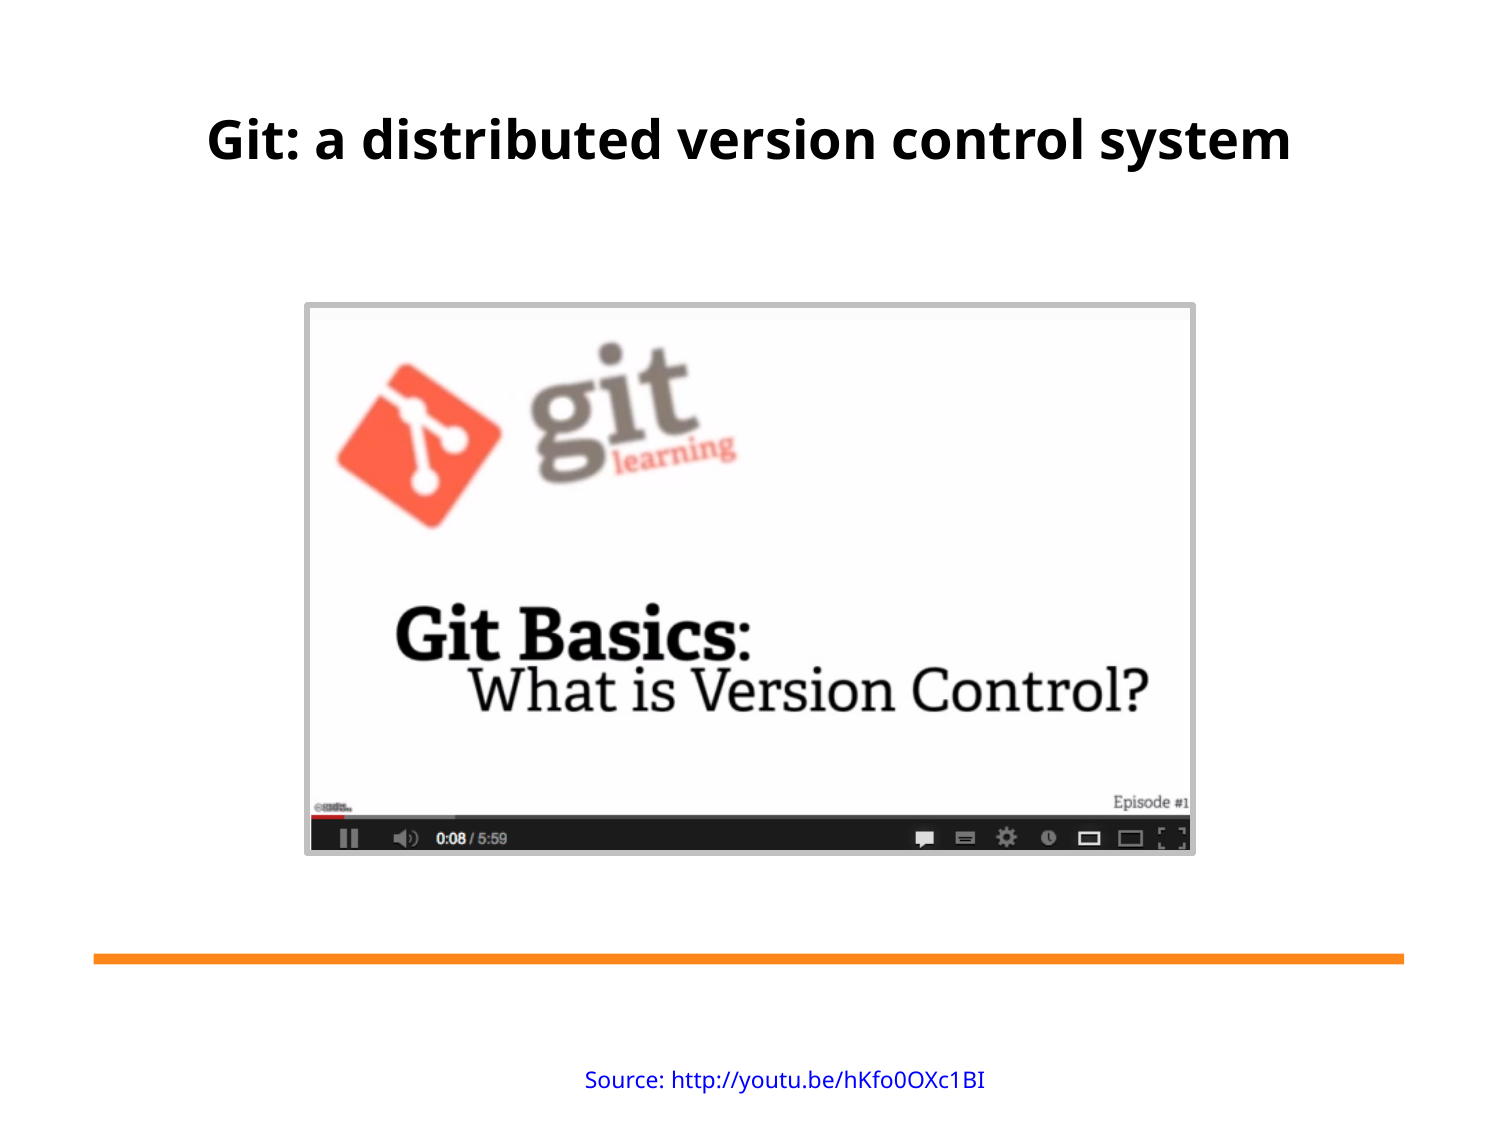

# Git: a distributed version control system
Source: http://youtu.be/hKfo0OXc1BI